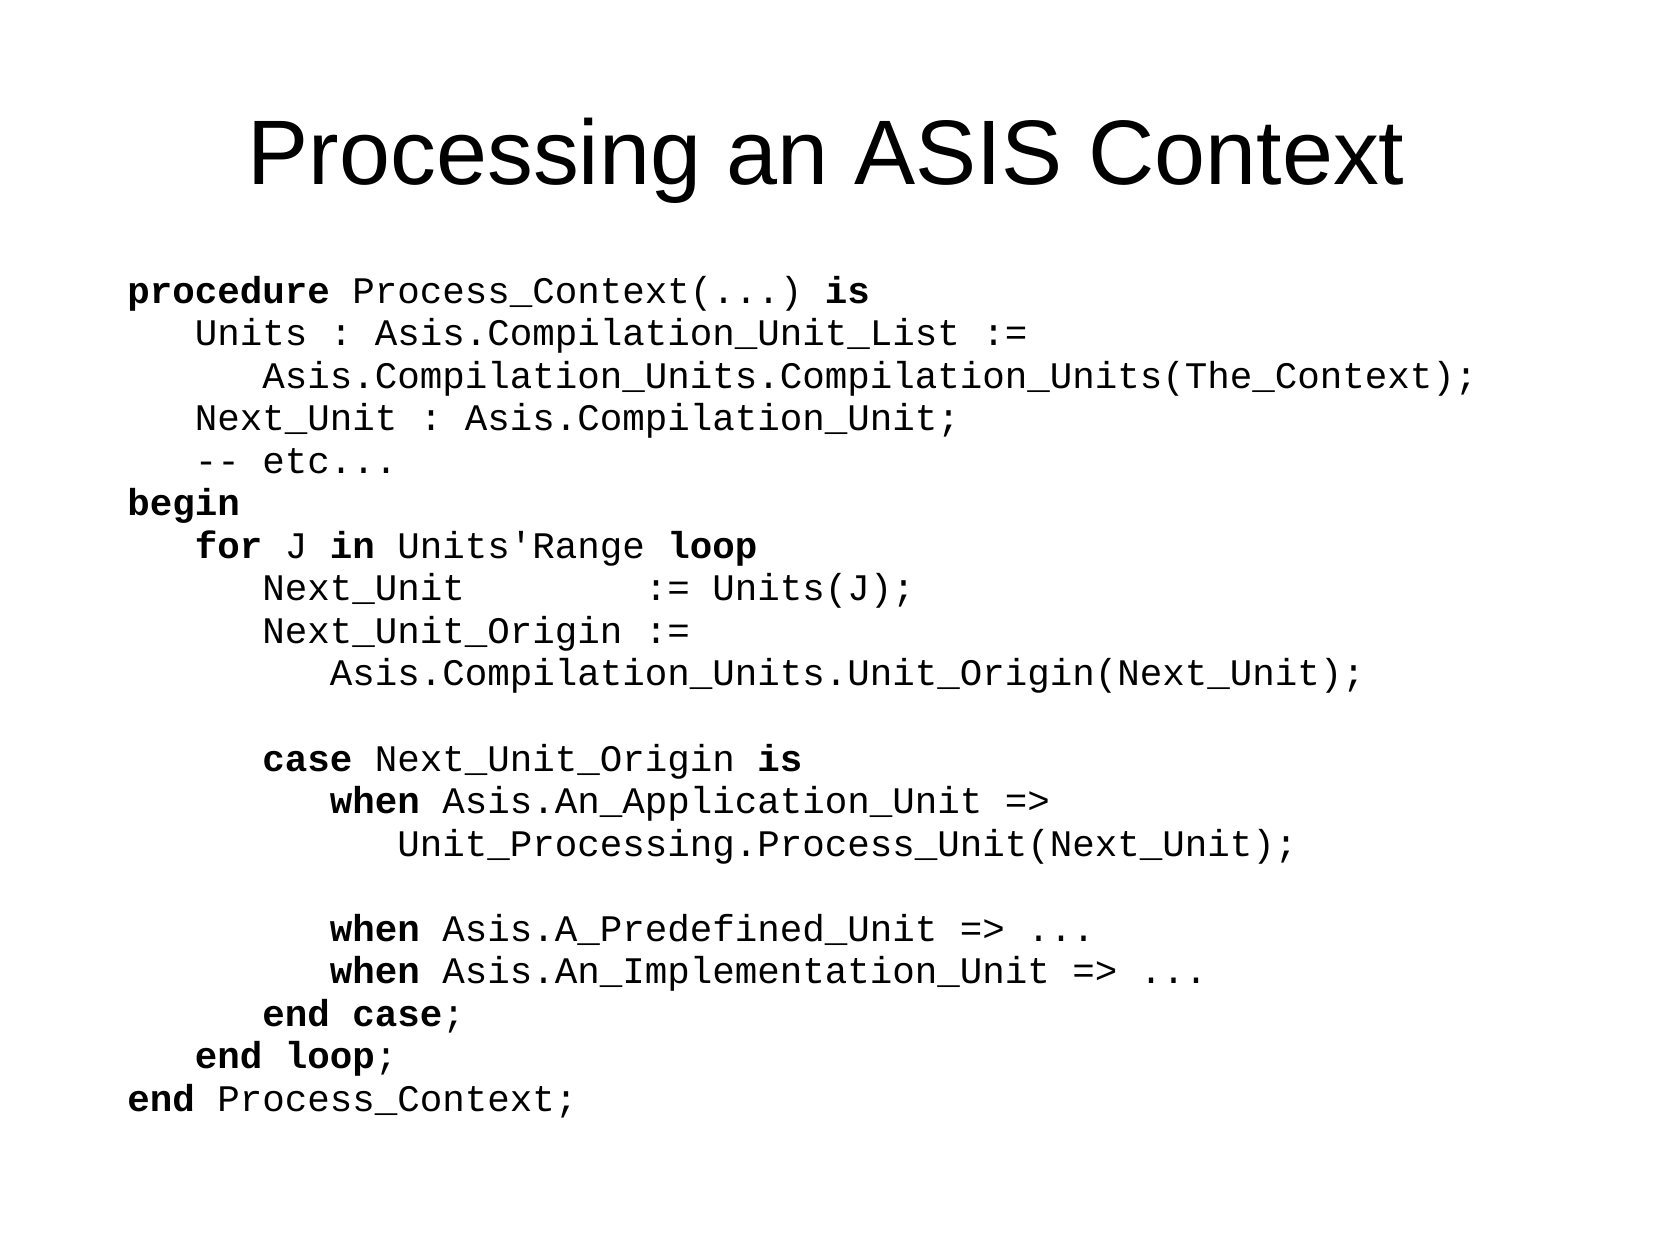

# Processing an ASIS Context
procedure Process_Context(...) is
 Units : Asis.Compilation_Unit_List :=
 Asis.Compilation_Units.Compilation_Units(The_Context);
 Next_Unit : Asis.Compilation_Unit;
 -- etc...
begin
 for J in Units'Range loop
 Next_Unit := Units(J);
 Next_Unit_Origin :=
 Asis.Compilation_Units.Unit_Origin(Next_Unit);
 case Next_Unit_Origin is
 when Asis.An_Application_Unit =>
 Unit_Processing.Process_Unit(Next_Unit);
 when Asis.A_Predefined_Unit => ...
 when Asis.An_Implementation_Unit => ...
 end case;
 end loop;
end Process_Context;